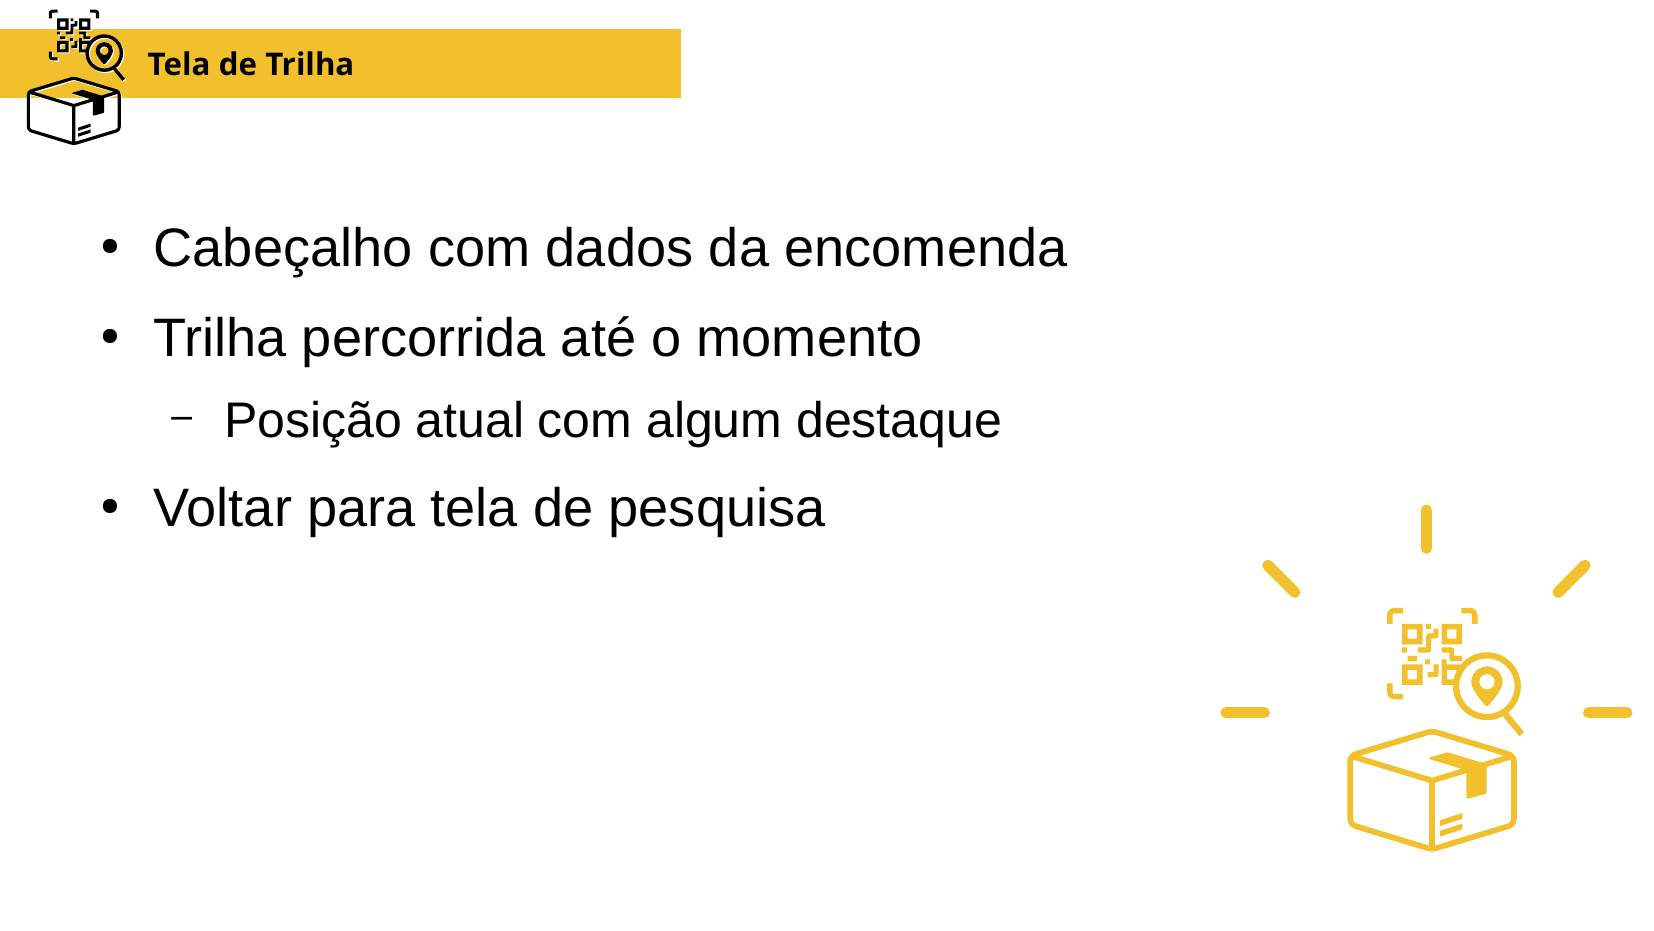

# Tela de Trilha
Cabeçalho com dados da encomenda
Trilha percorrida até o momento
Posição atual com algum destaque
Voltar para tela de pesquisa